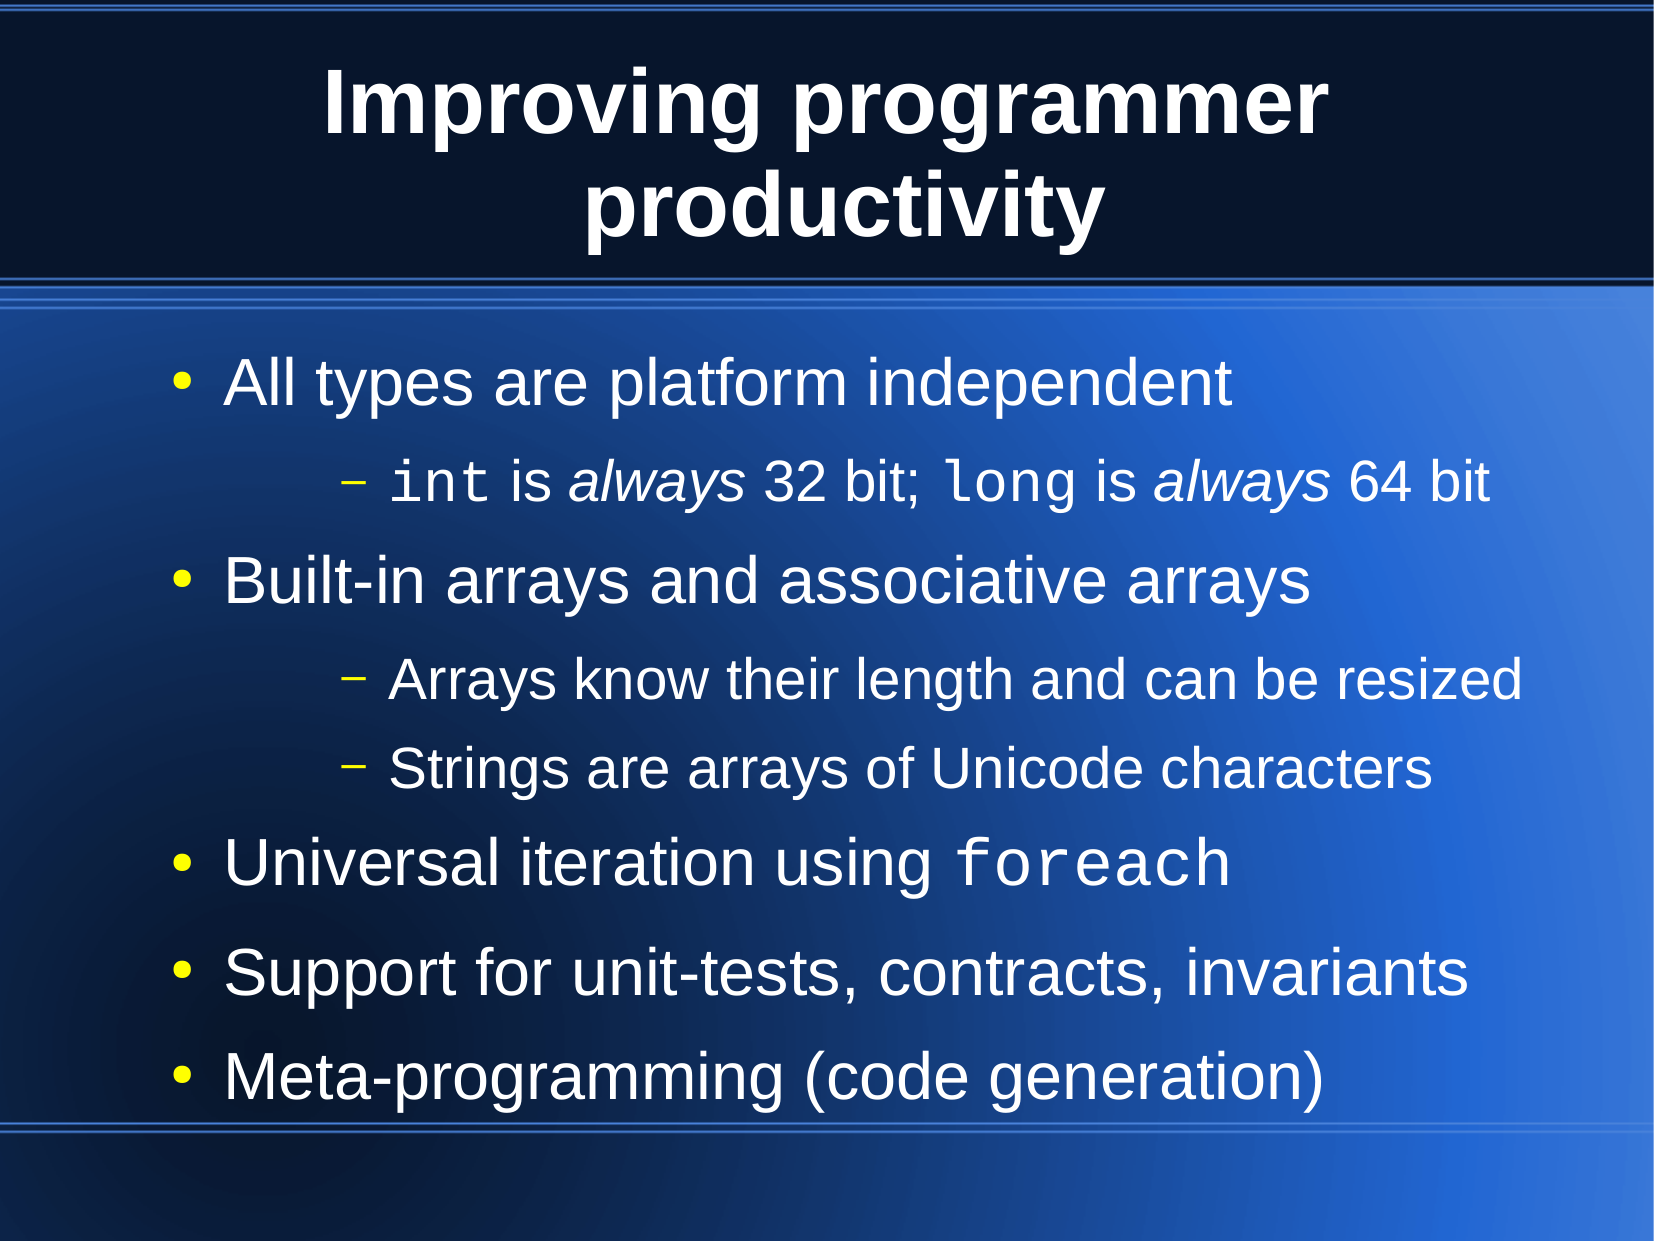

# Improving programmer productivity
All types are platform independent
int is always 32 bit; long is always 64 bit
Built-in arrays and associative arrays
Arrays know their length and can be resized
Strings are arrays of Unicode characters
Universal iteration using foreach
Support for unit-tests, contracts, invariants
Meta-programming (code generation)